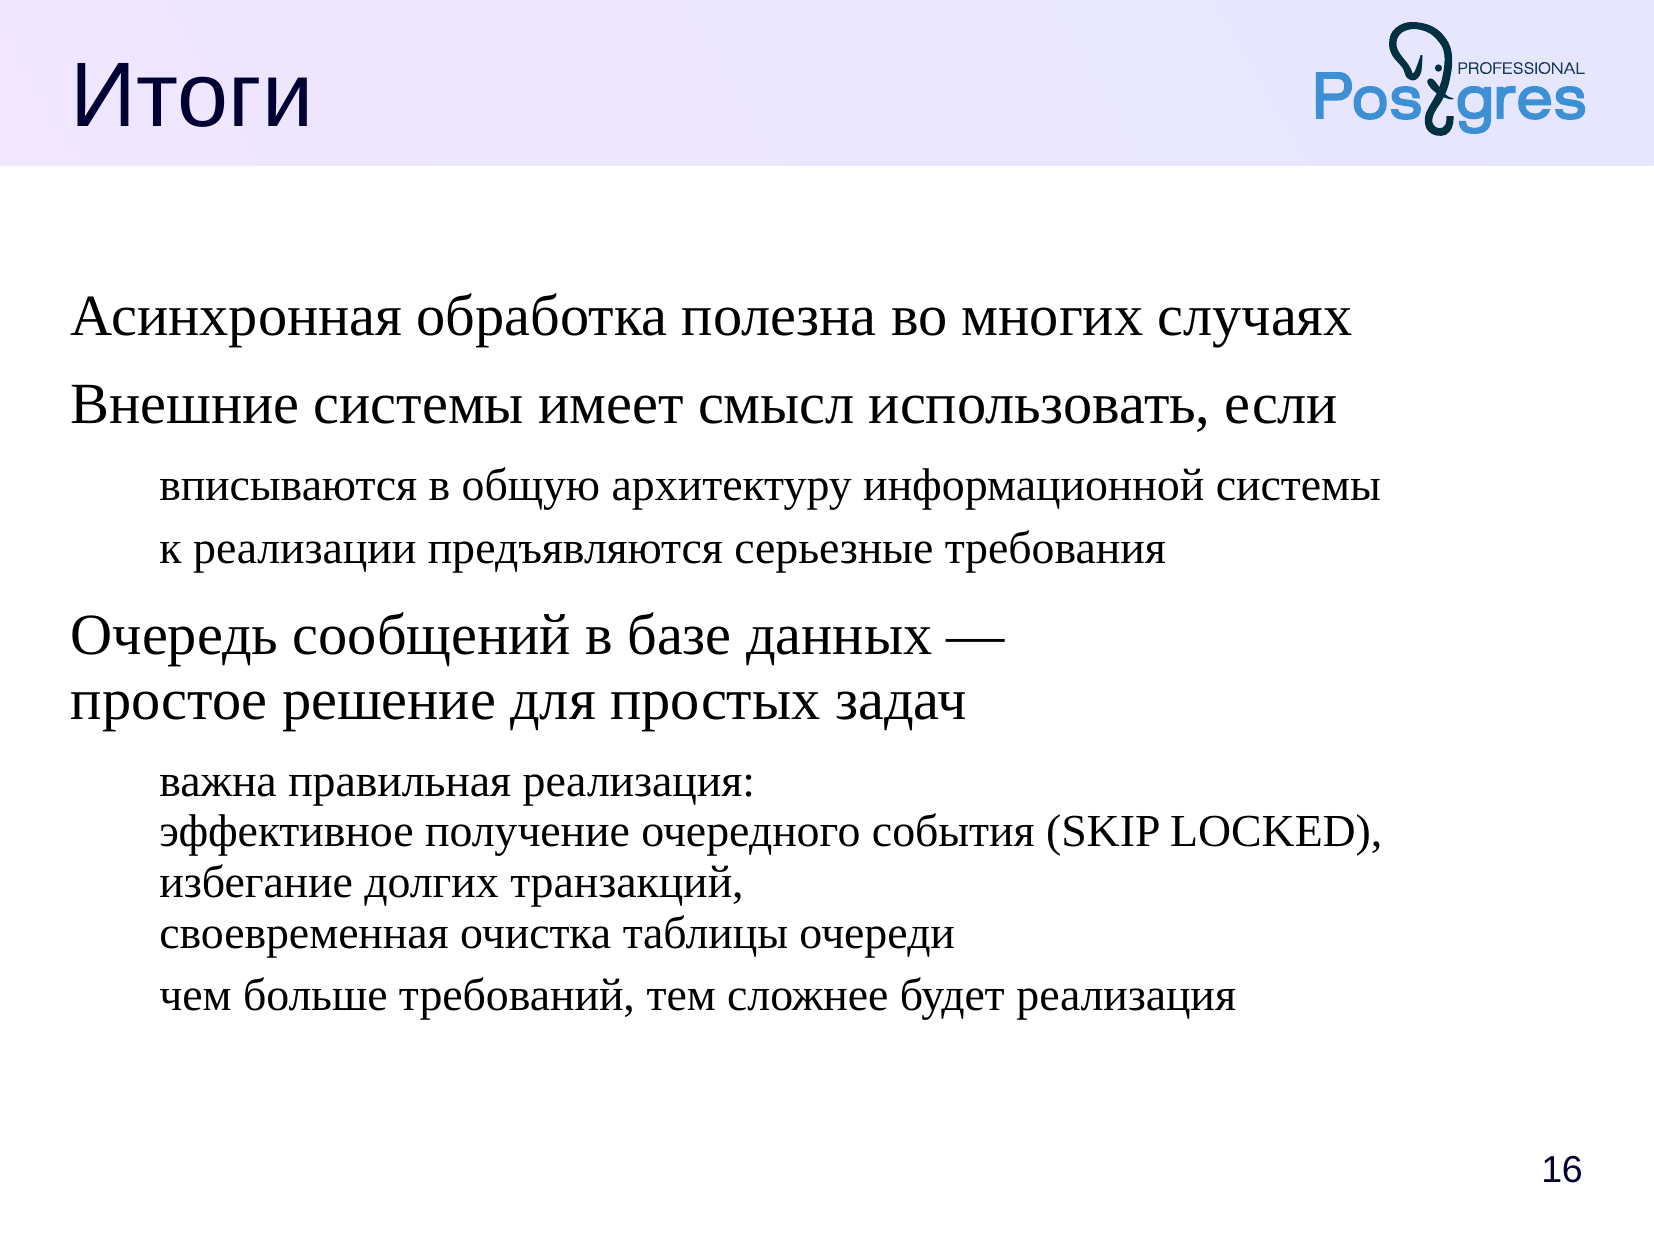

# Итоги
Асинхронная обработка полезна во многих случаях
Внешние системы имеет смысл использовать, если
вписываются в общую архитектуру информационной системы
к реализации предъявляются серьезные требования
Очередь сообщений в базе данных —
простое решение для простых задач
важна правильная реализация:
эффективное получение очередного события (SKIP LOCKED), избегание долгих транзакций,
своевременная очистка таблицы очереди
чем больше требований, тем сложнее будет реализация